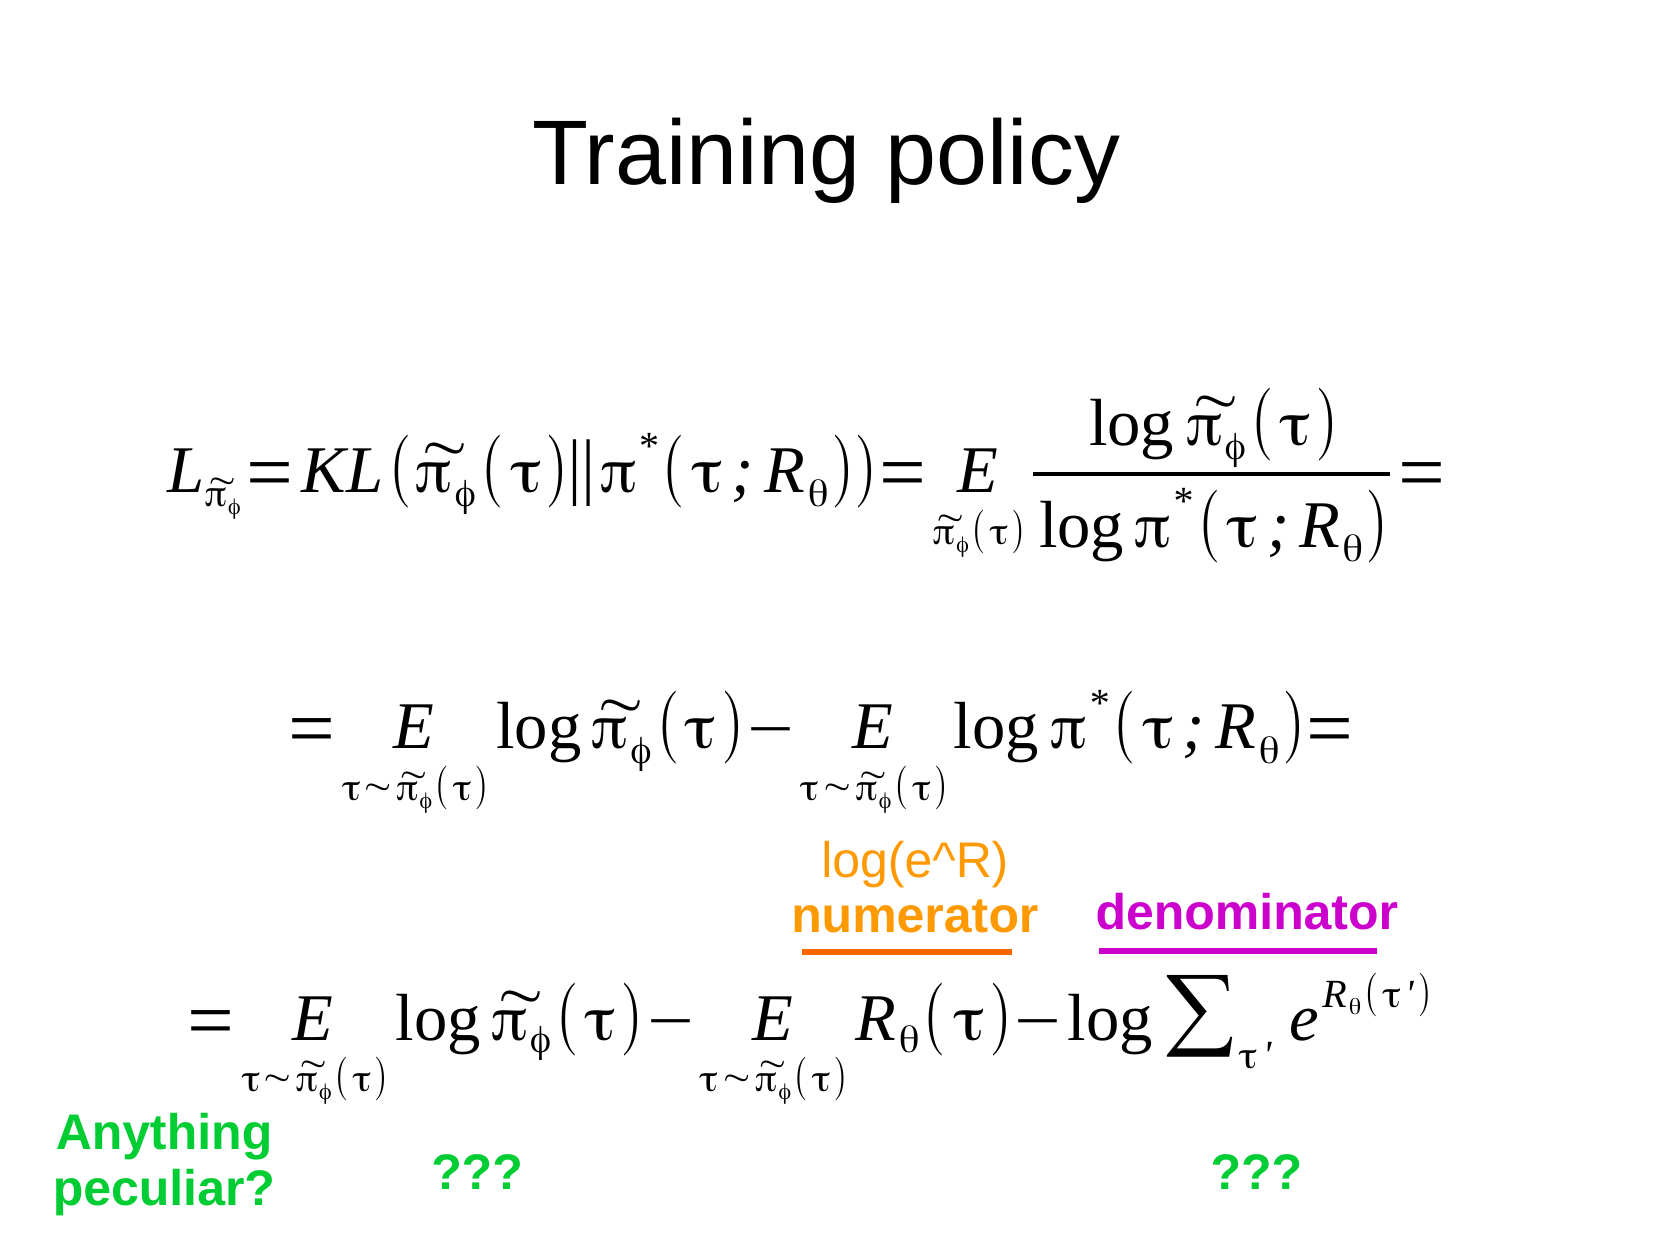

# Training policy
denominator
log(e^R)
numerator
Anything peculiar?
???
???